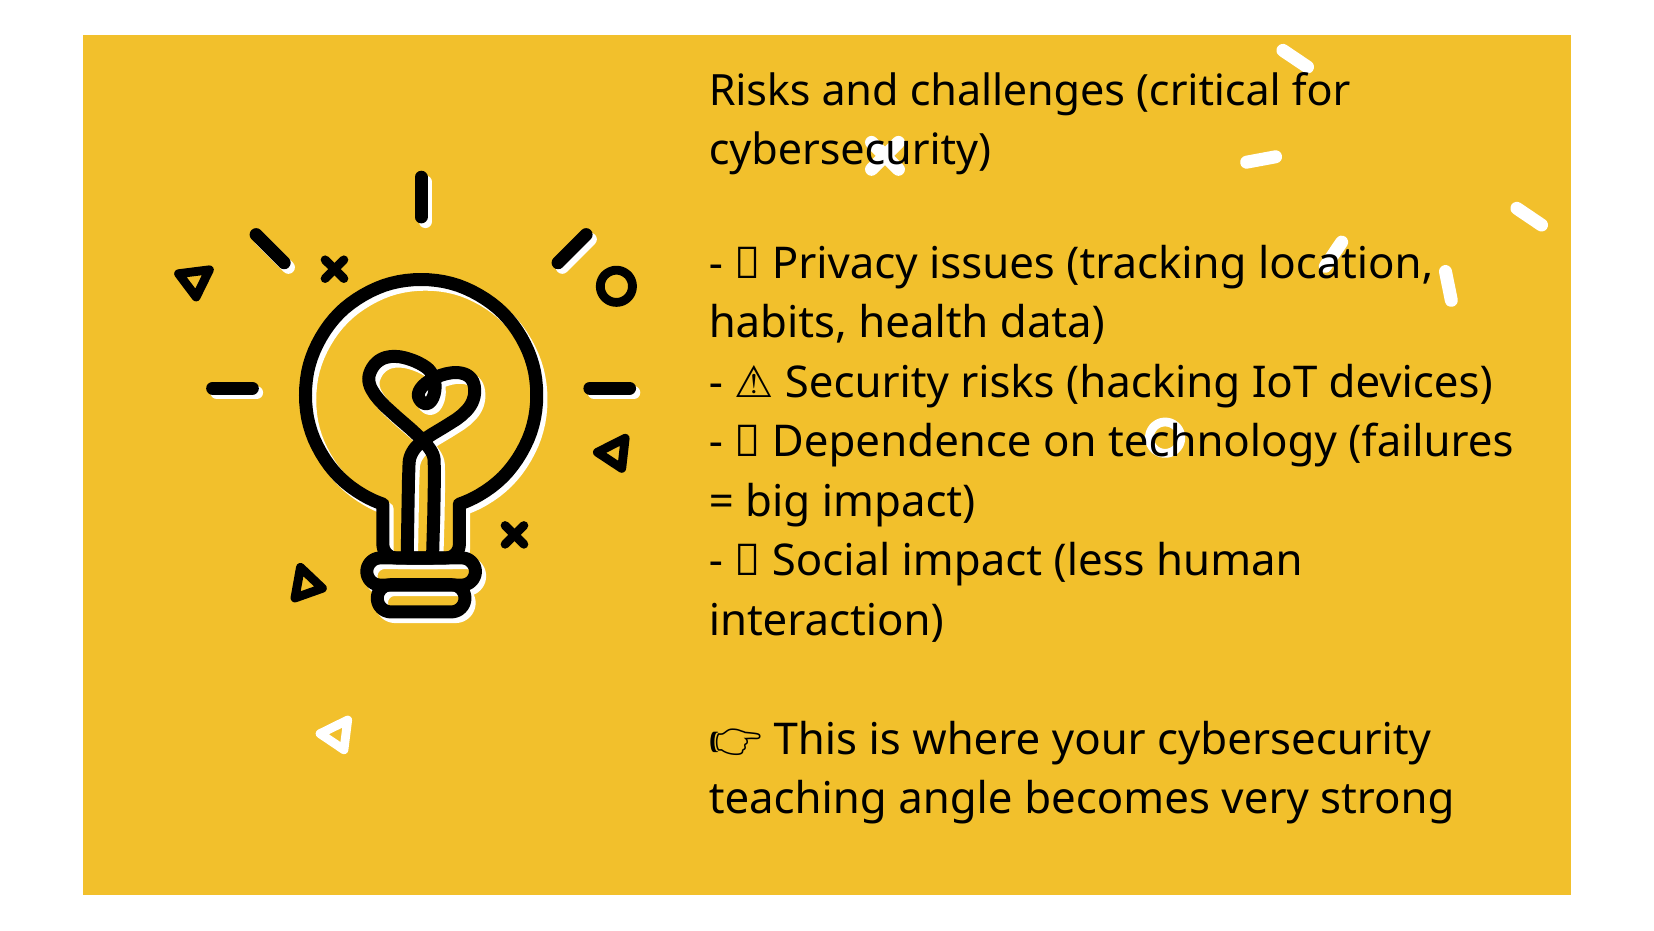

# Risks and challenges (critical for cybersecurity)
- 🔐 Privacy issues (tracking location, habits, health data)
- ⚠️ Security risks (hacking IoT devices)
- 🔌 Dependence on technology (failures = big impact)
- 🧠 Social impact (less human interaction)
👉 This is where your cybersecurity teaching angle becomes very strong